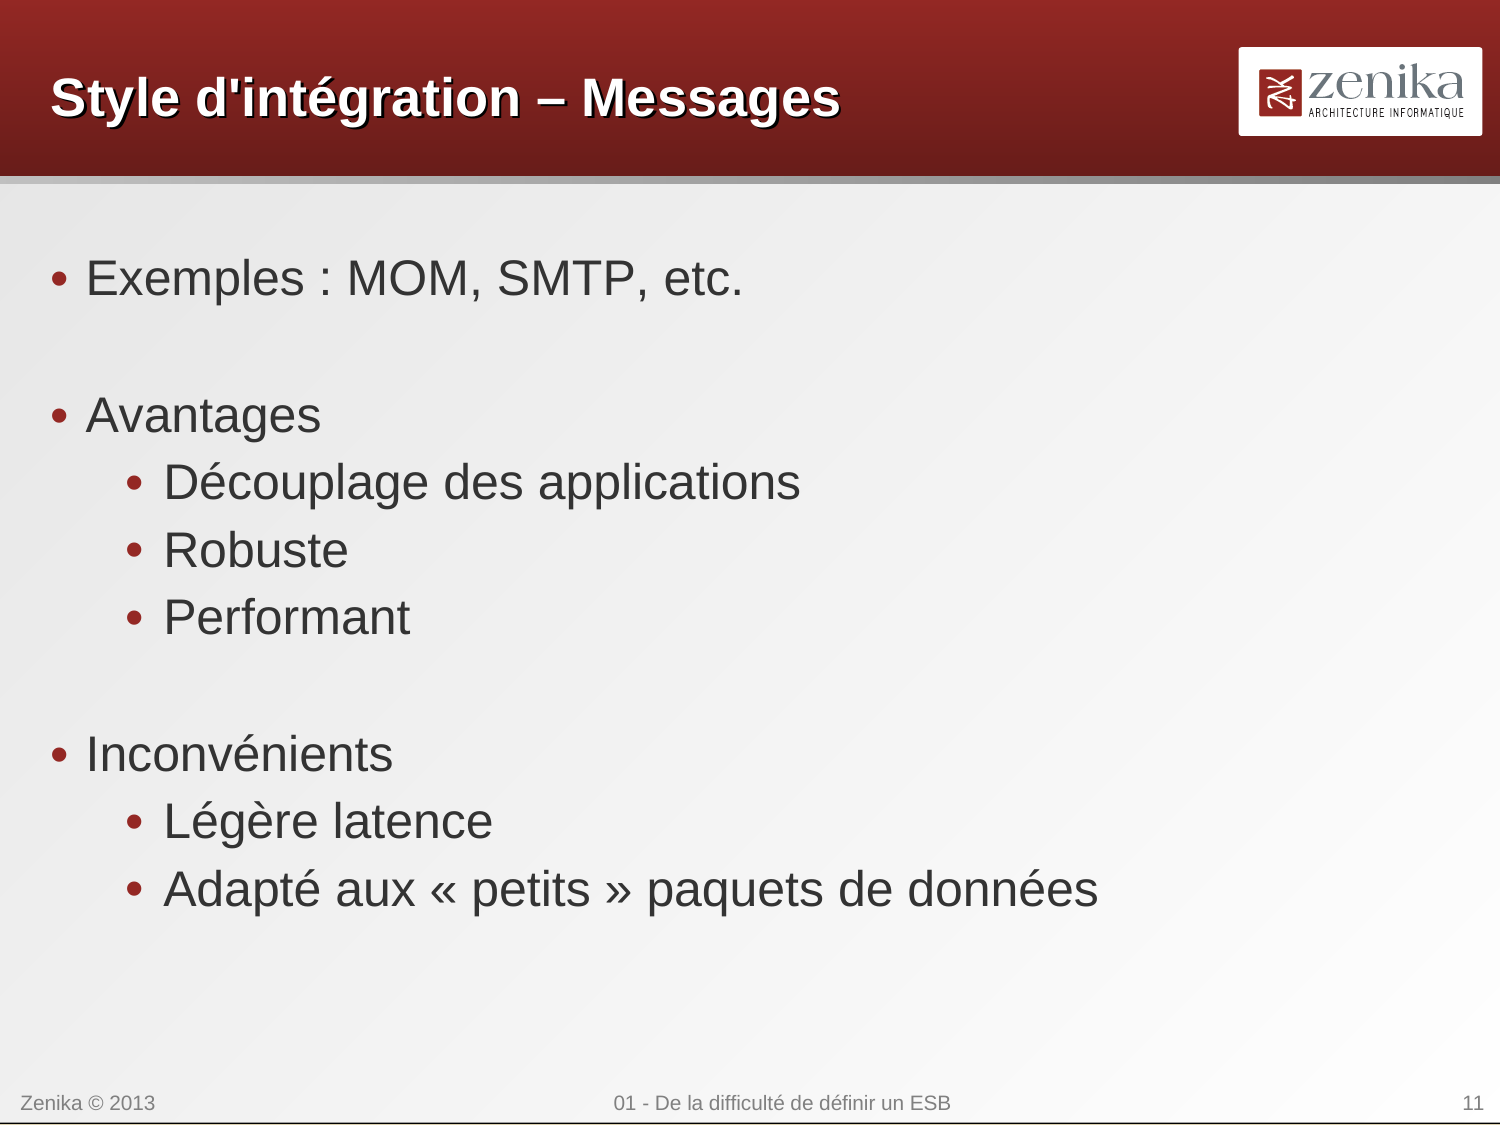

# Style d'intégration – Messages
Exemples : MOM, SMTP, etc.
Avantages
Découplage des applications
Robuste
Performant
Inconvénients
Légère latence
Adapté aux « petits » paquets de données